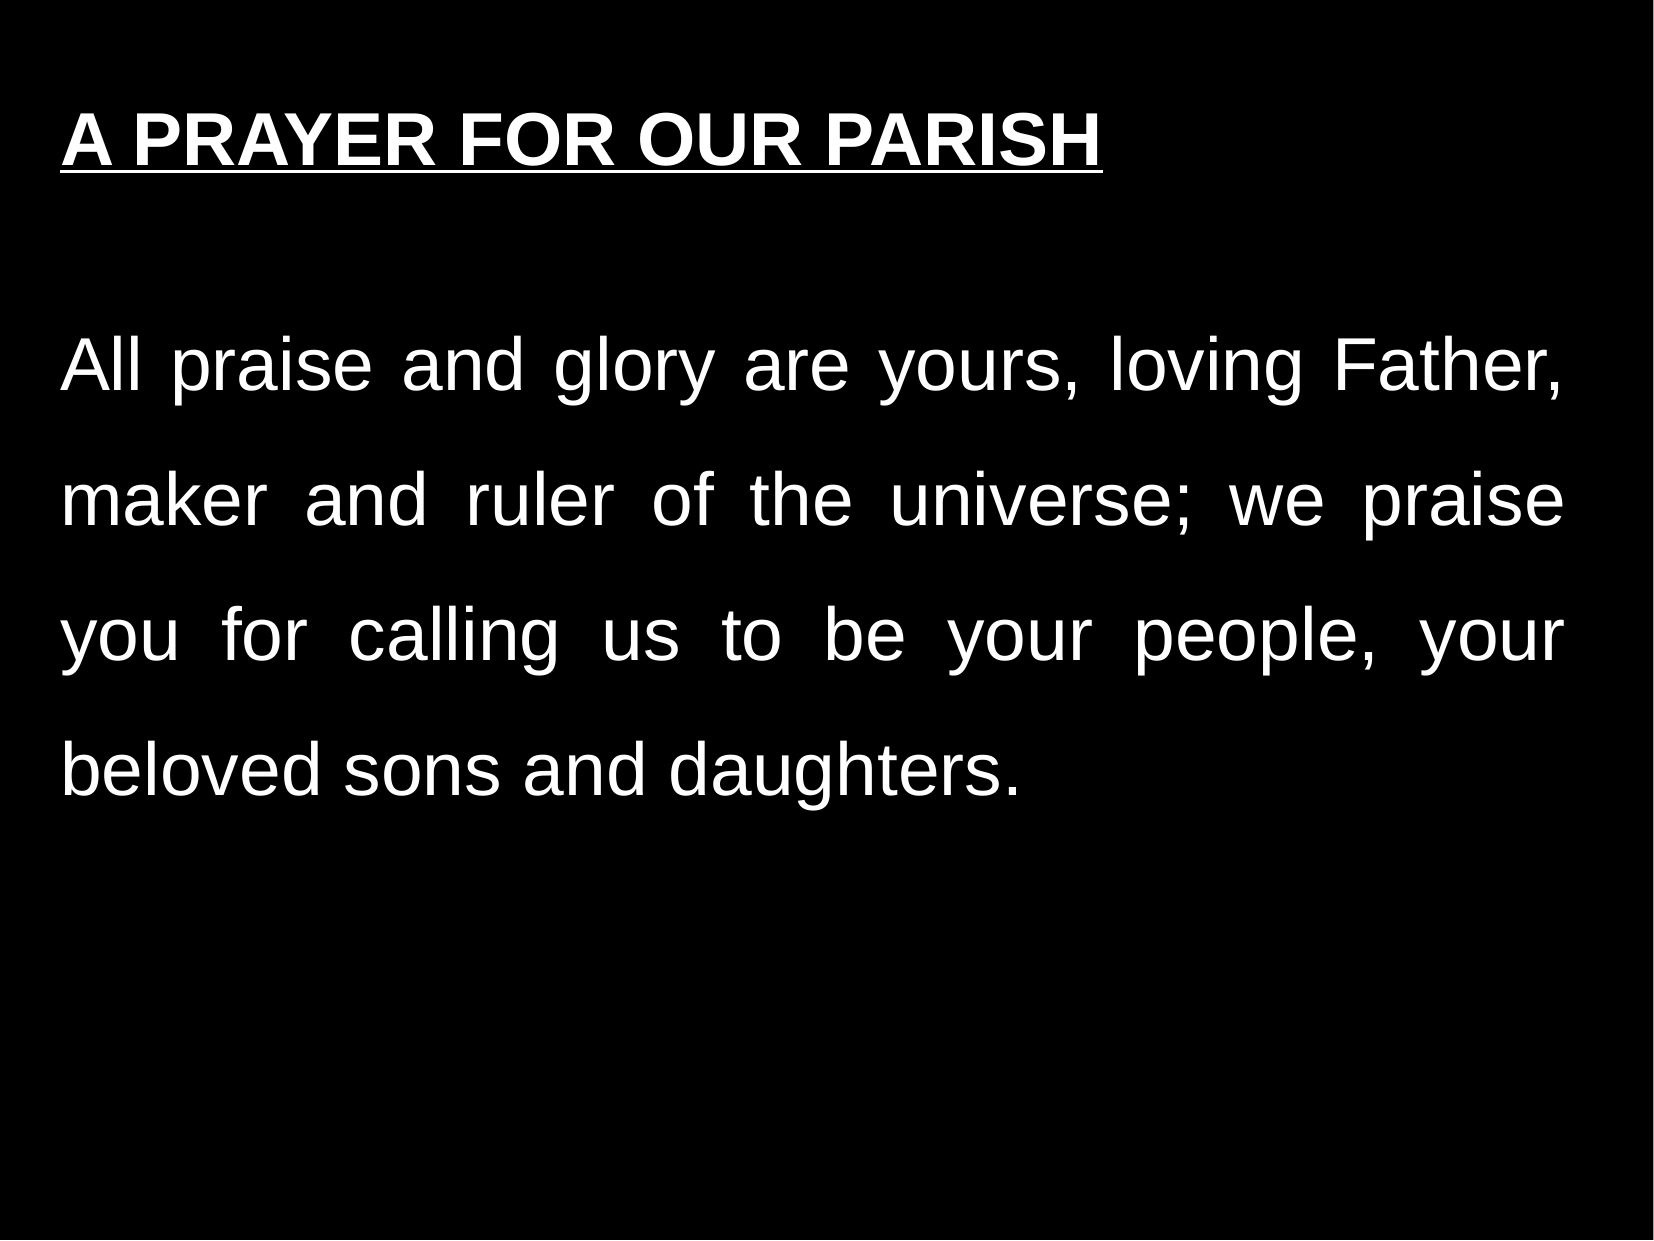

A PRAYER FOR OUR PARISH
All praise and glory are yours, loving Father, maker and ruler of the universe; we praise you for calling us to be your people, your beloved sons and daughters.